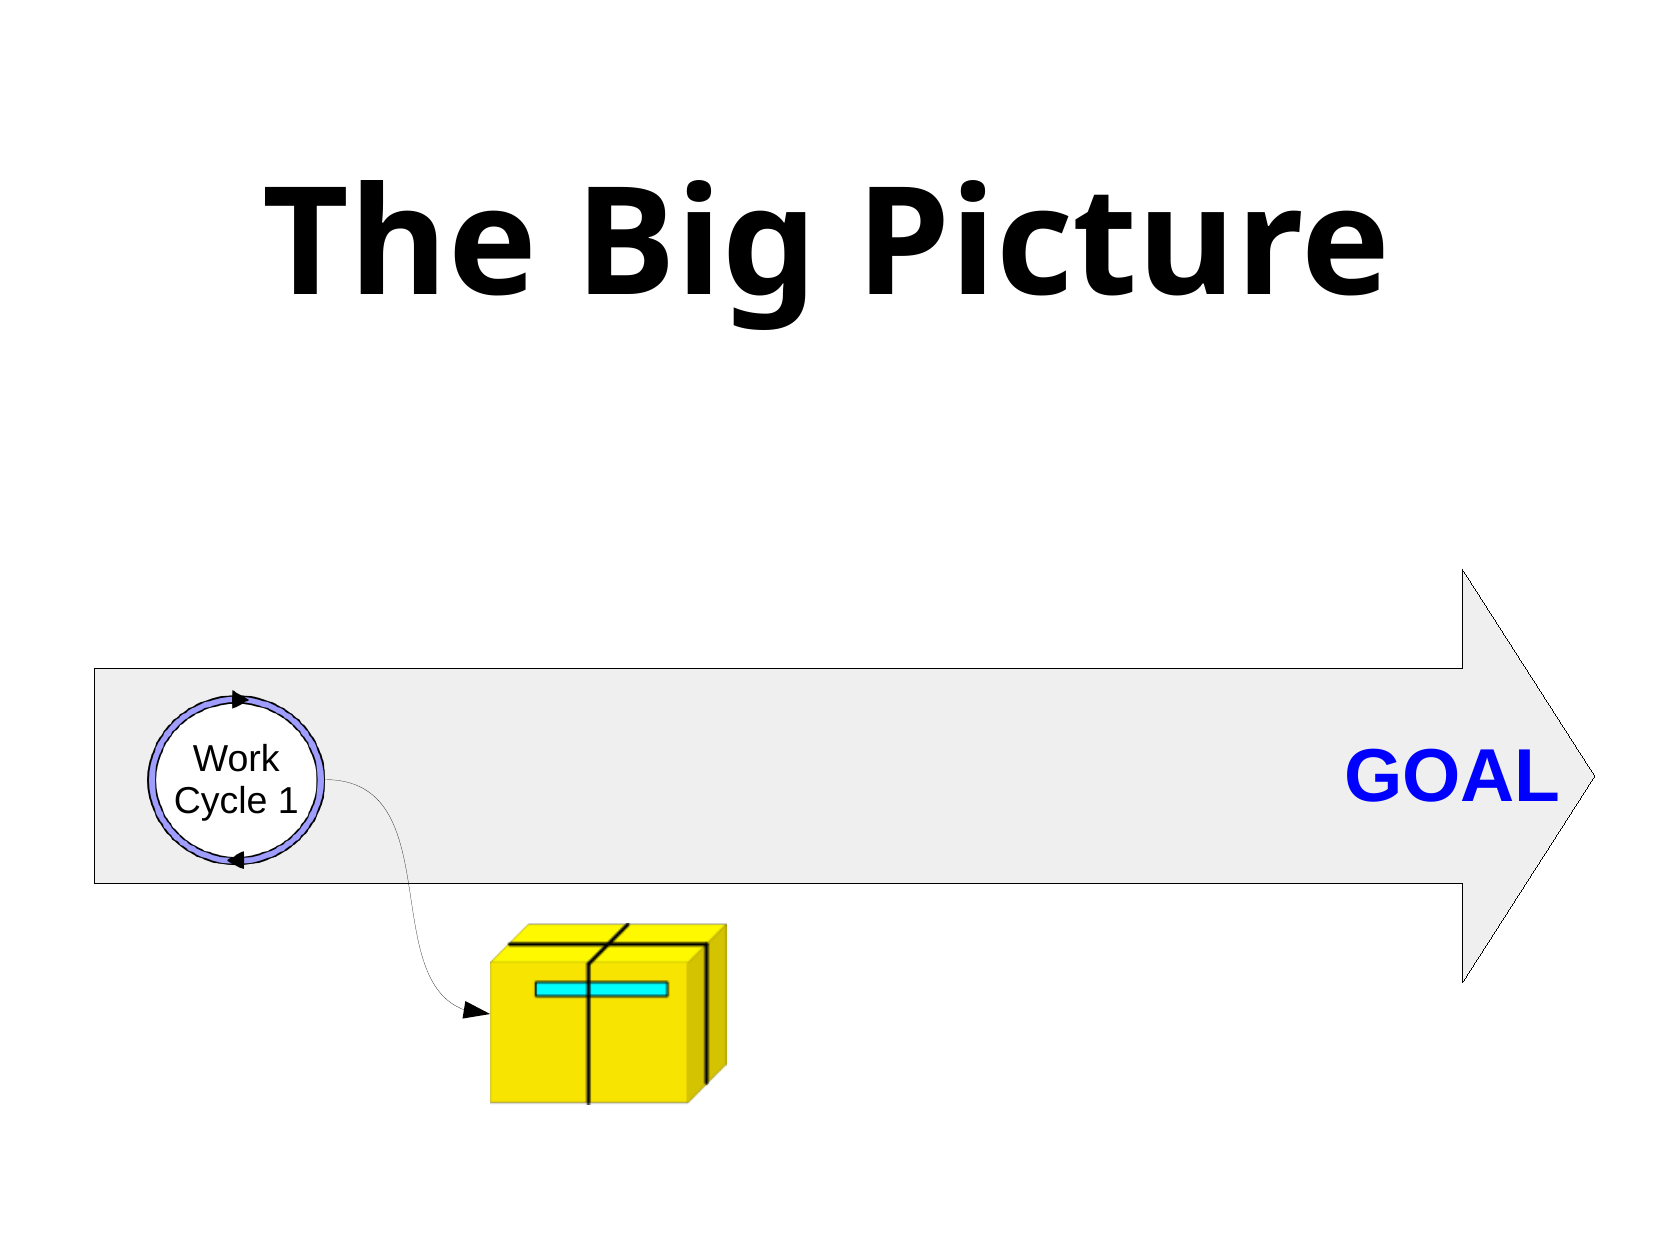

# The Big Picture
Work
Cycle 1
GOAL